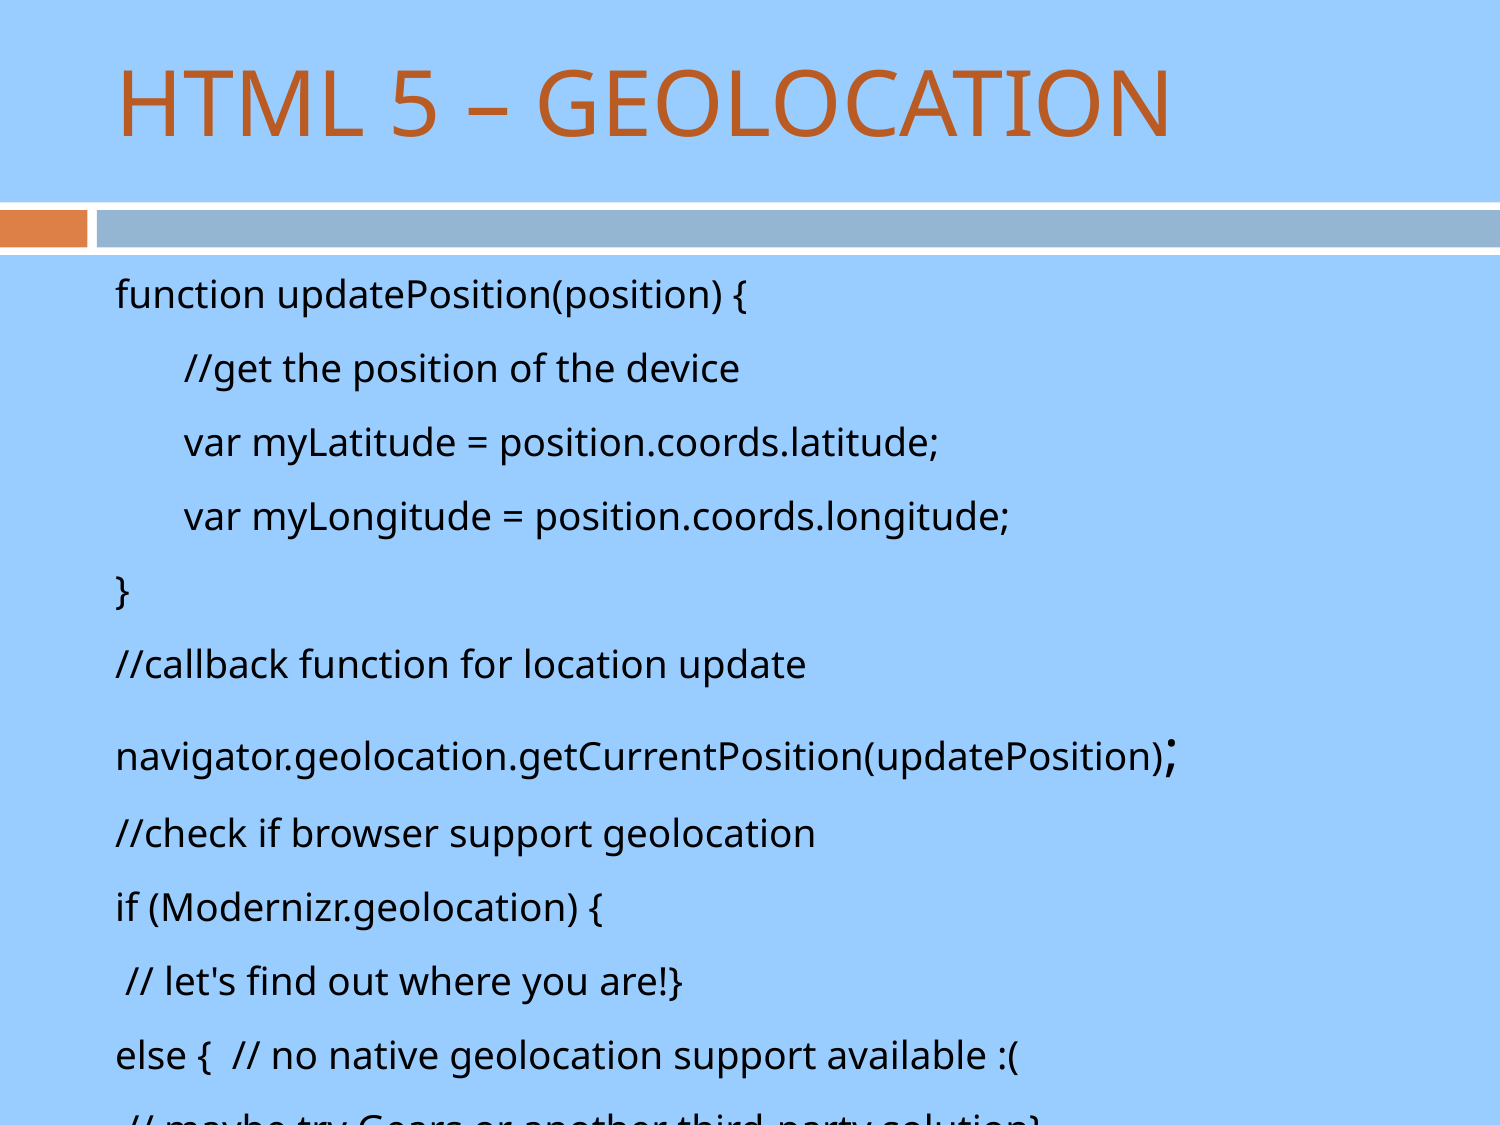

# HTML 5 – GEOLOCATION
function updatePosition(position) {
	//get the position of the device
	var myLatitude = position.coords.latitude;
	var myLongitude = position.coords.longitude;
}
//callback function for location update
navigator.geolocation.getCurrentPosition(updatePosition);
//check if browser support geolocation
if (Modernizr.geolocation) {
 // let's find out where you are!}
else { // no native geolocation support available :(
 // maybe try Gears or another third-party solution}